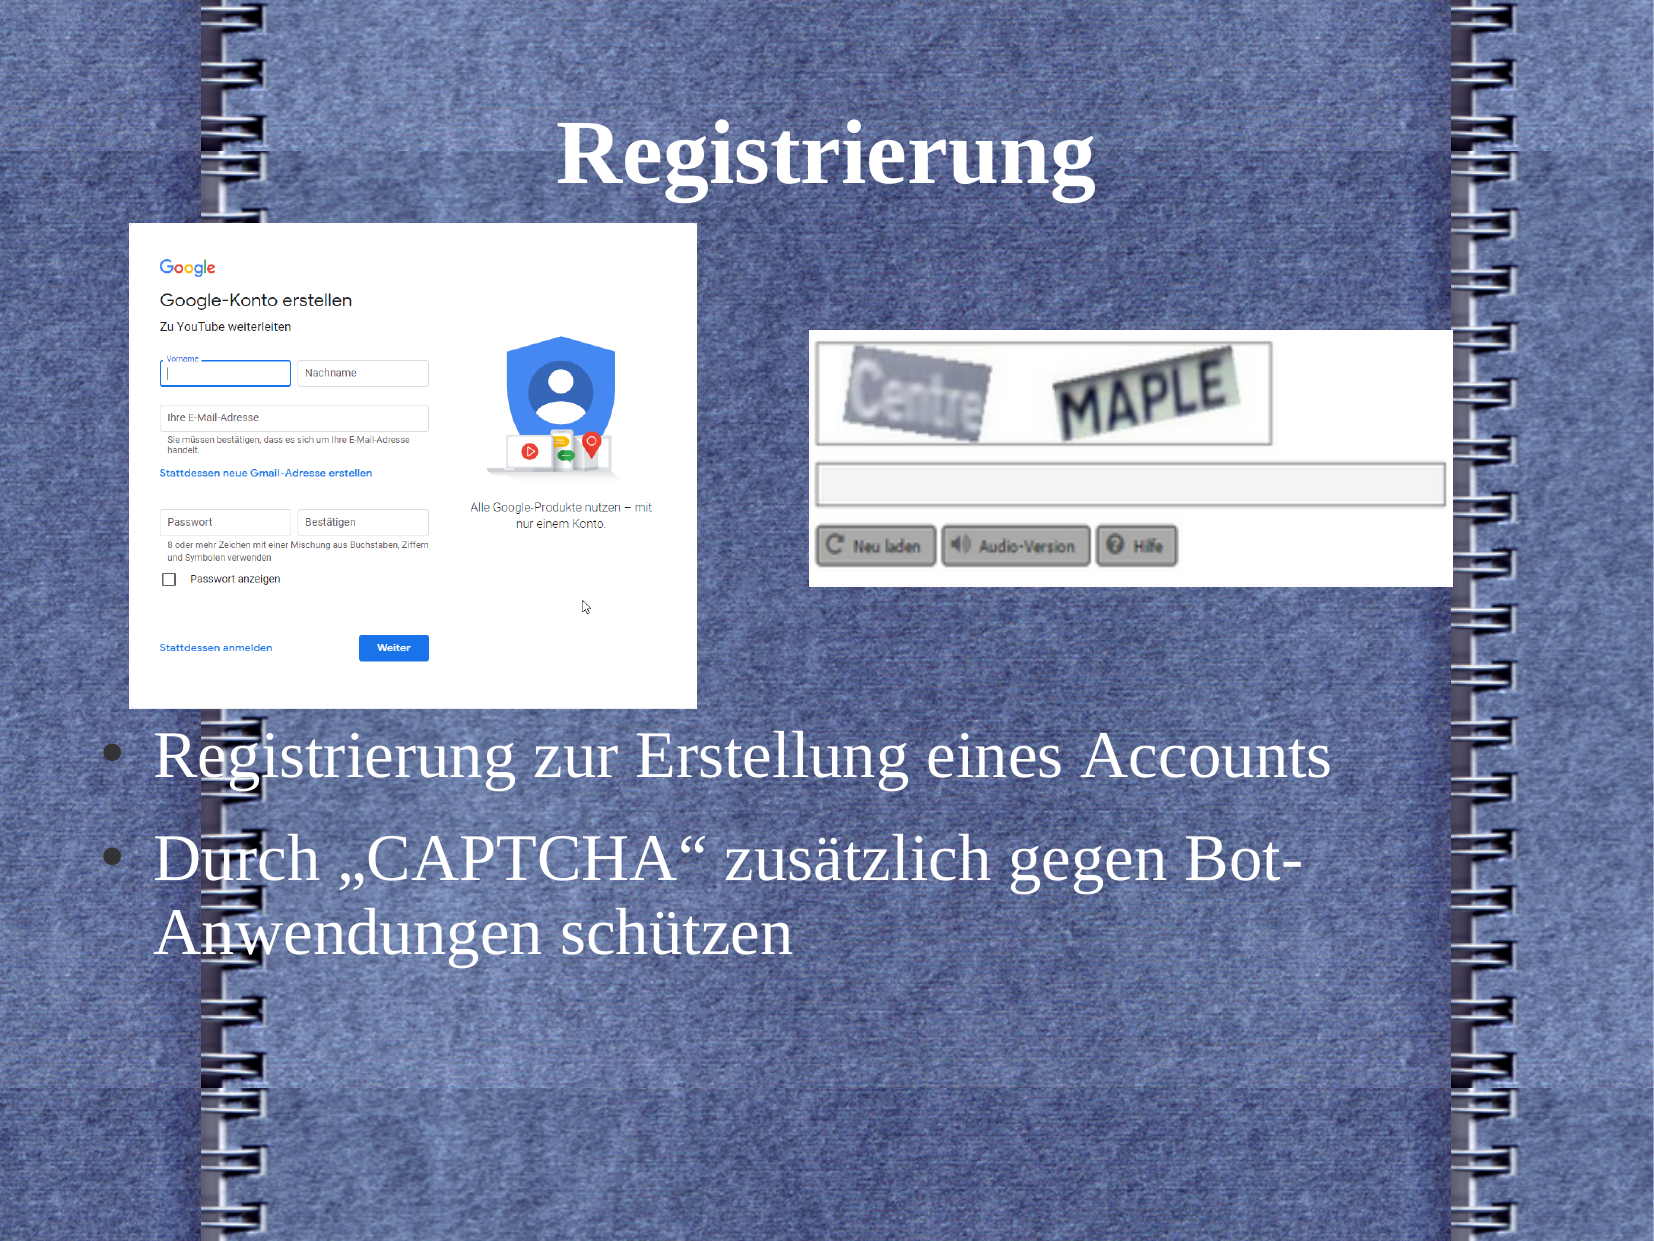

# Registrierung
Registrierung zur Erstellung eines Accounts
Durch „CAPTCHA“ zusätzlich gegen Bot-Anwendungen schützen